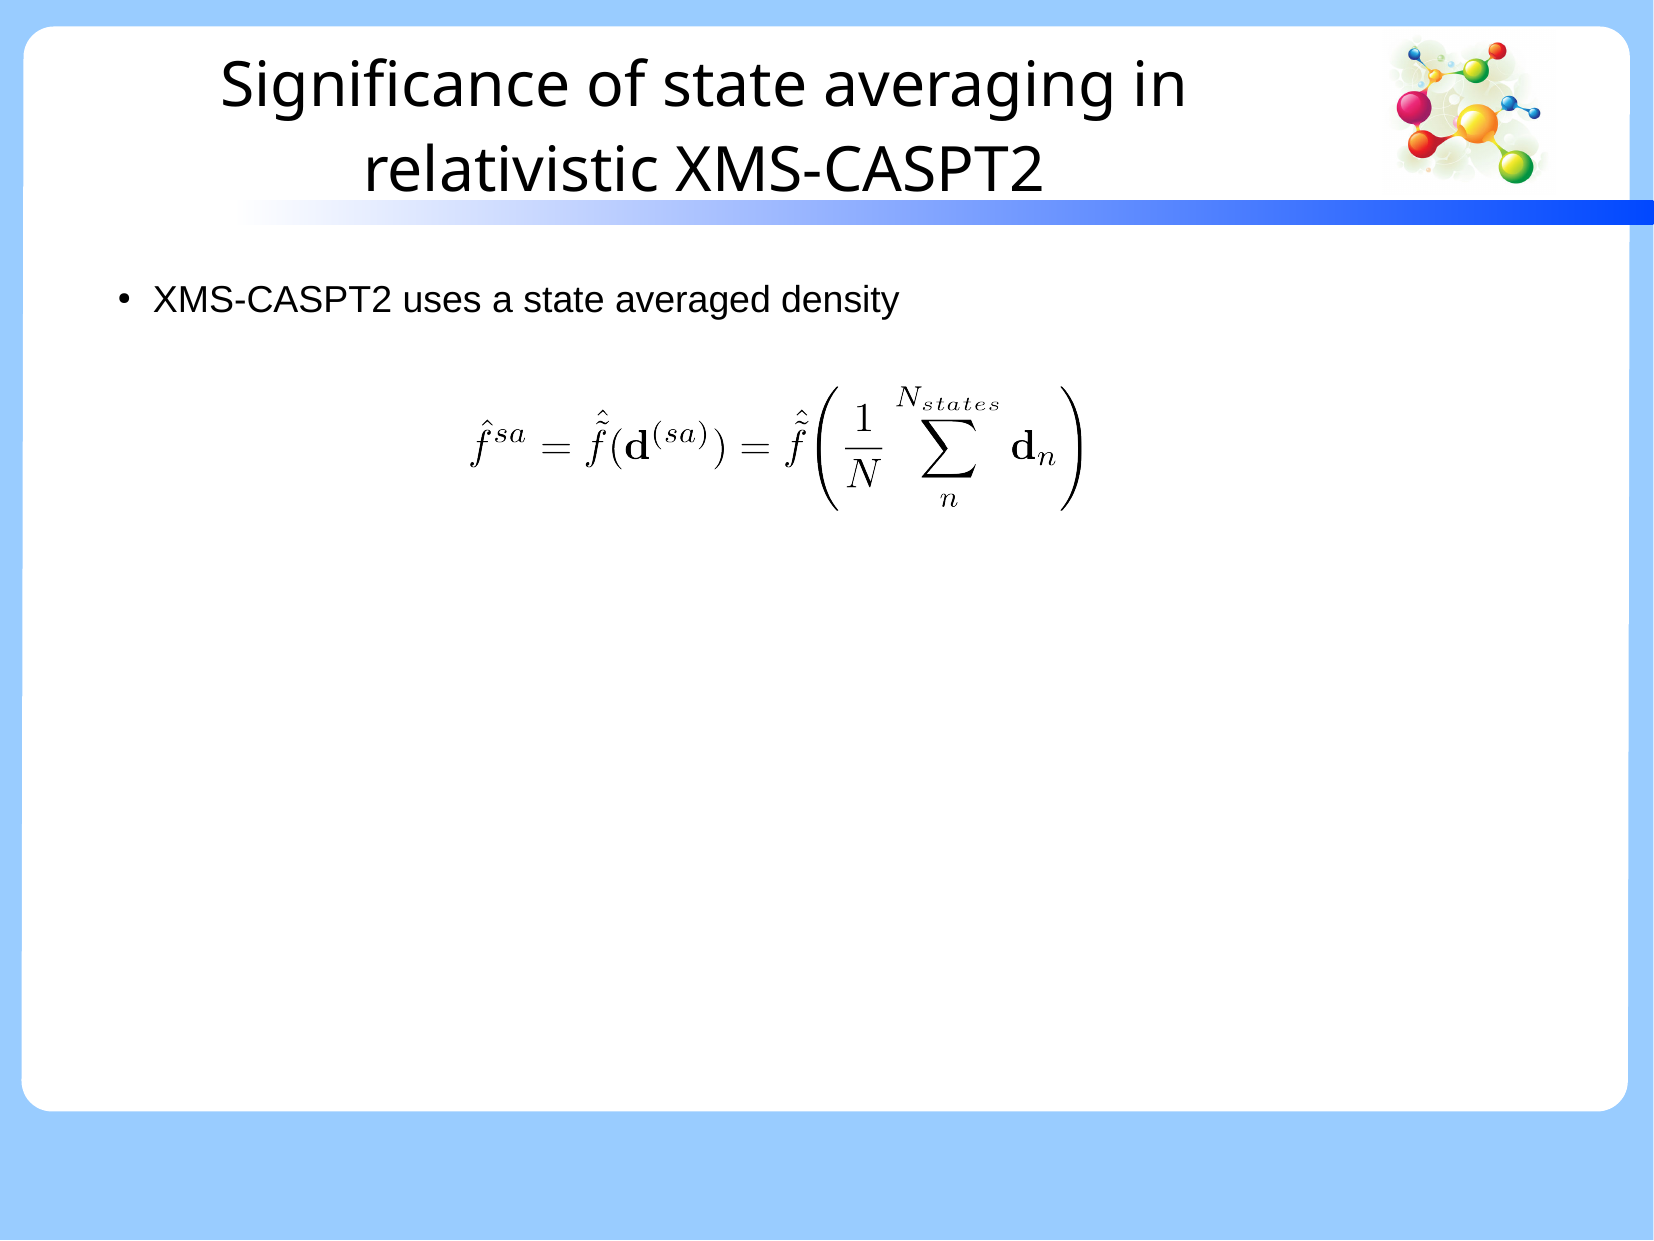

# Significance of state averaging in relativistic XMS-CASPT2
XMS-CASPT2 uses a state averaged density